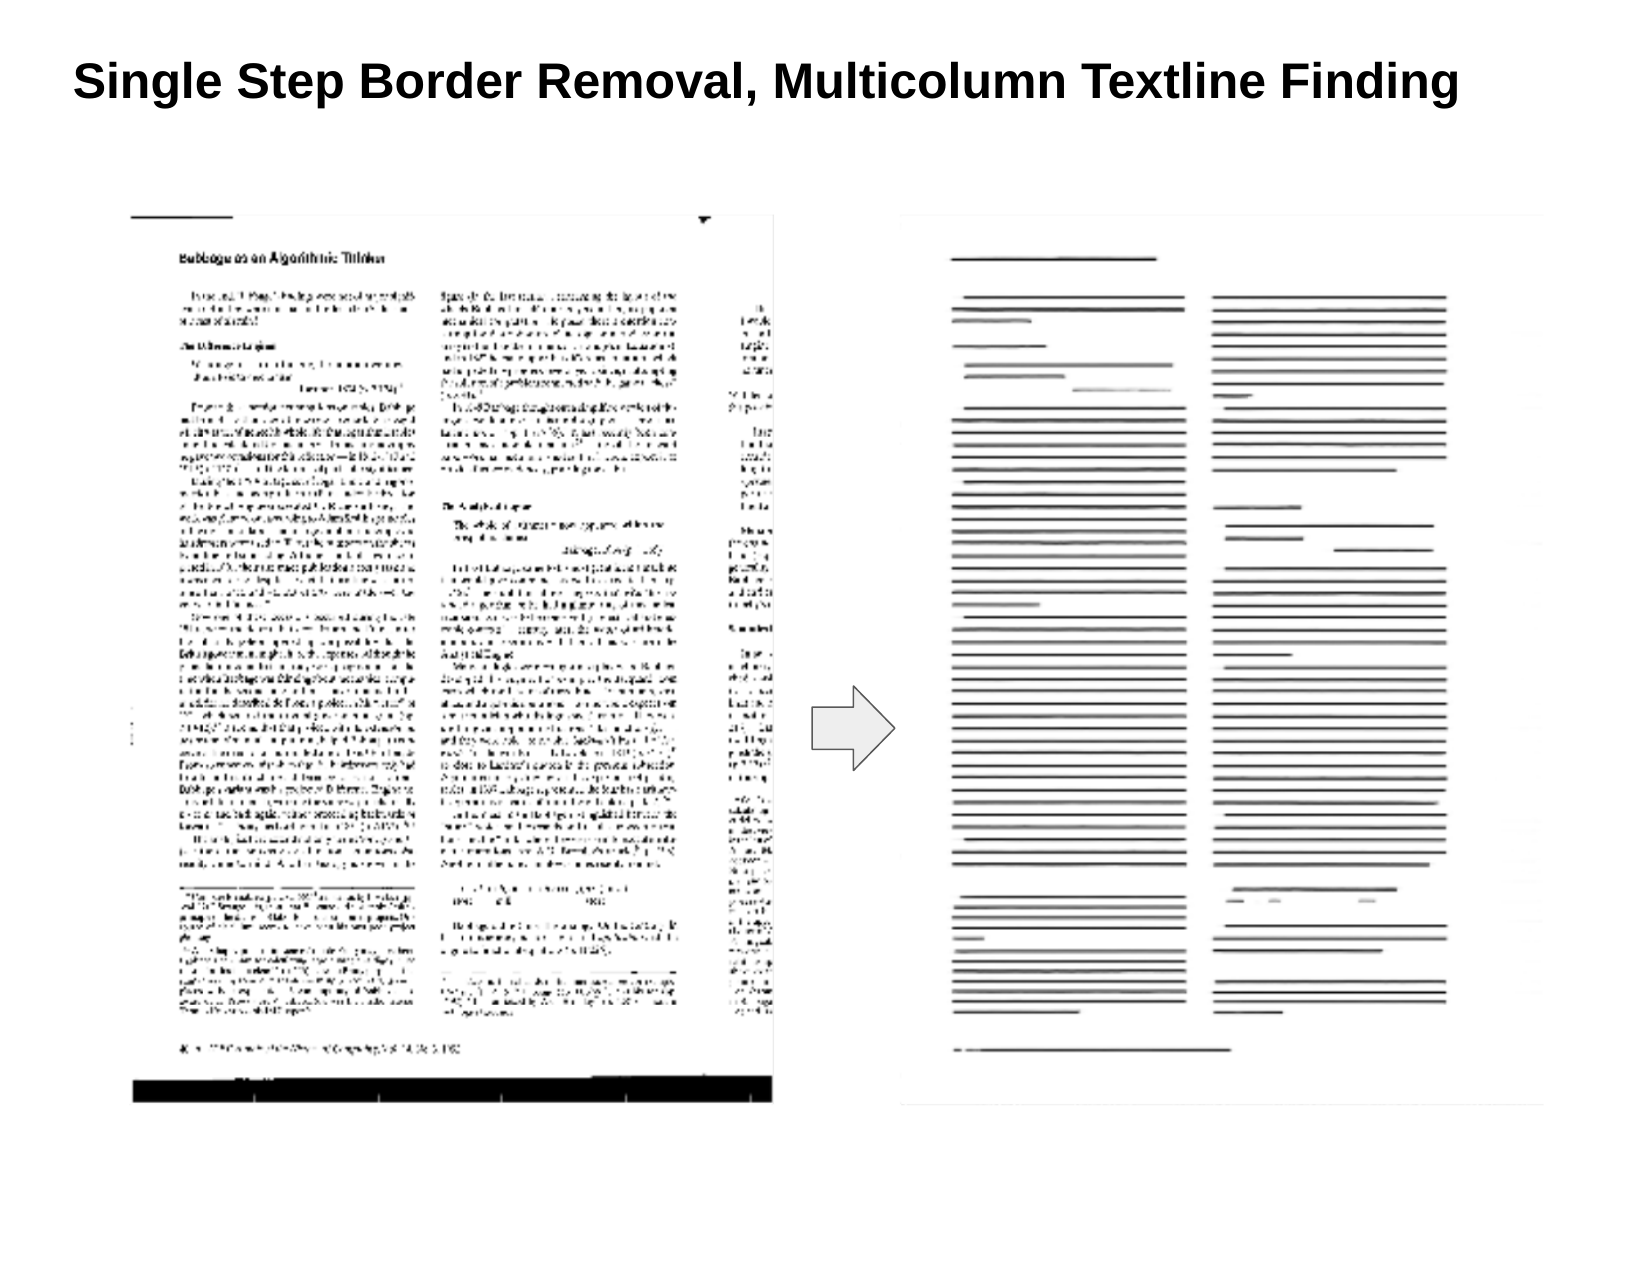

# Single Step Border Removal, Multicolumn Textline Finding